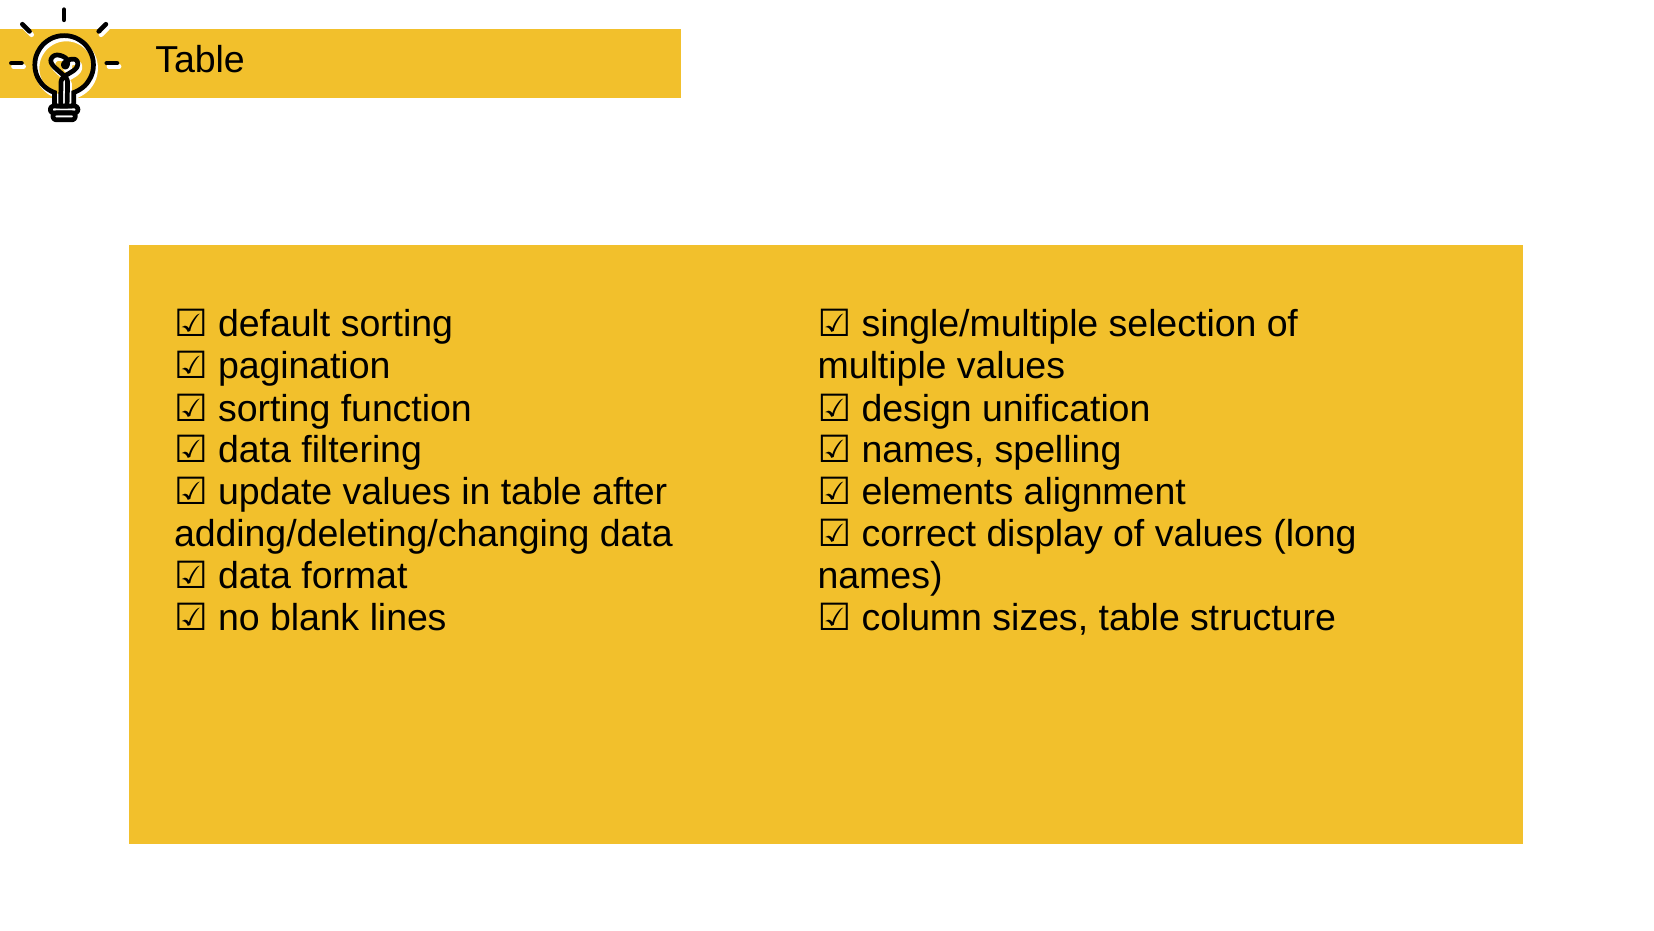

# Table
| ☑ default sorting ☑ pagination ☑ sorting function ☑ data filtering ☑ update values ​​in table after adding/deleting/changing data ☑ data format ☑ no blank lines | ☑ single/multiple selection of multiple values ☑ design unification ☑ names, spelling ☑ elements alignment ☑ correct display of values (long names) ☑ column sizes, table structure |
| --- | --- |